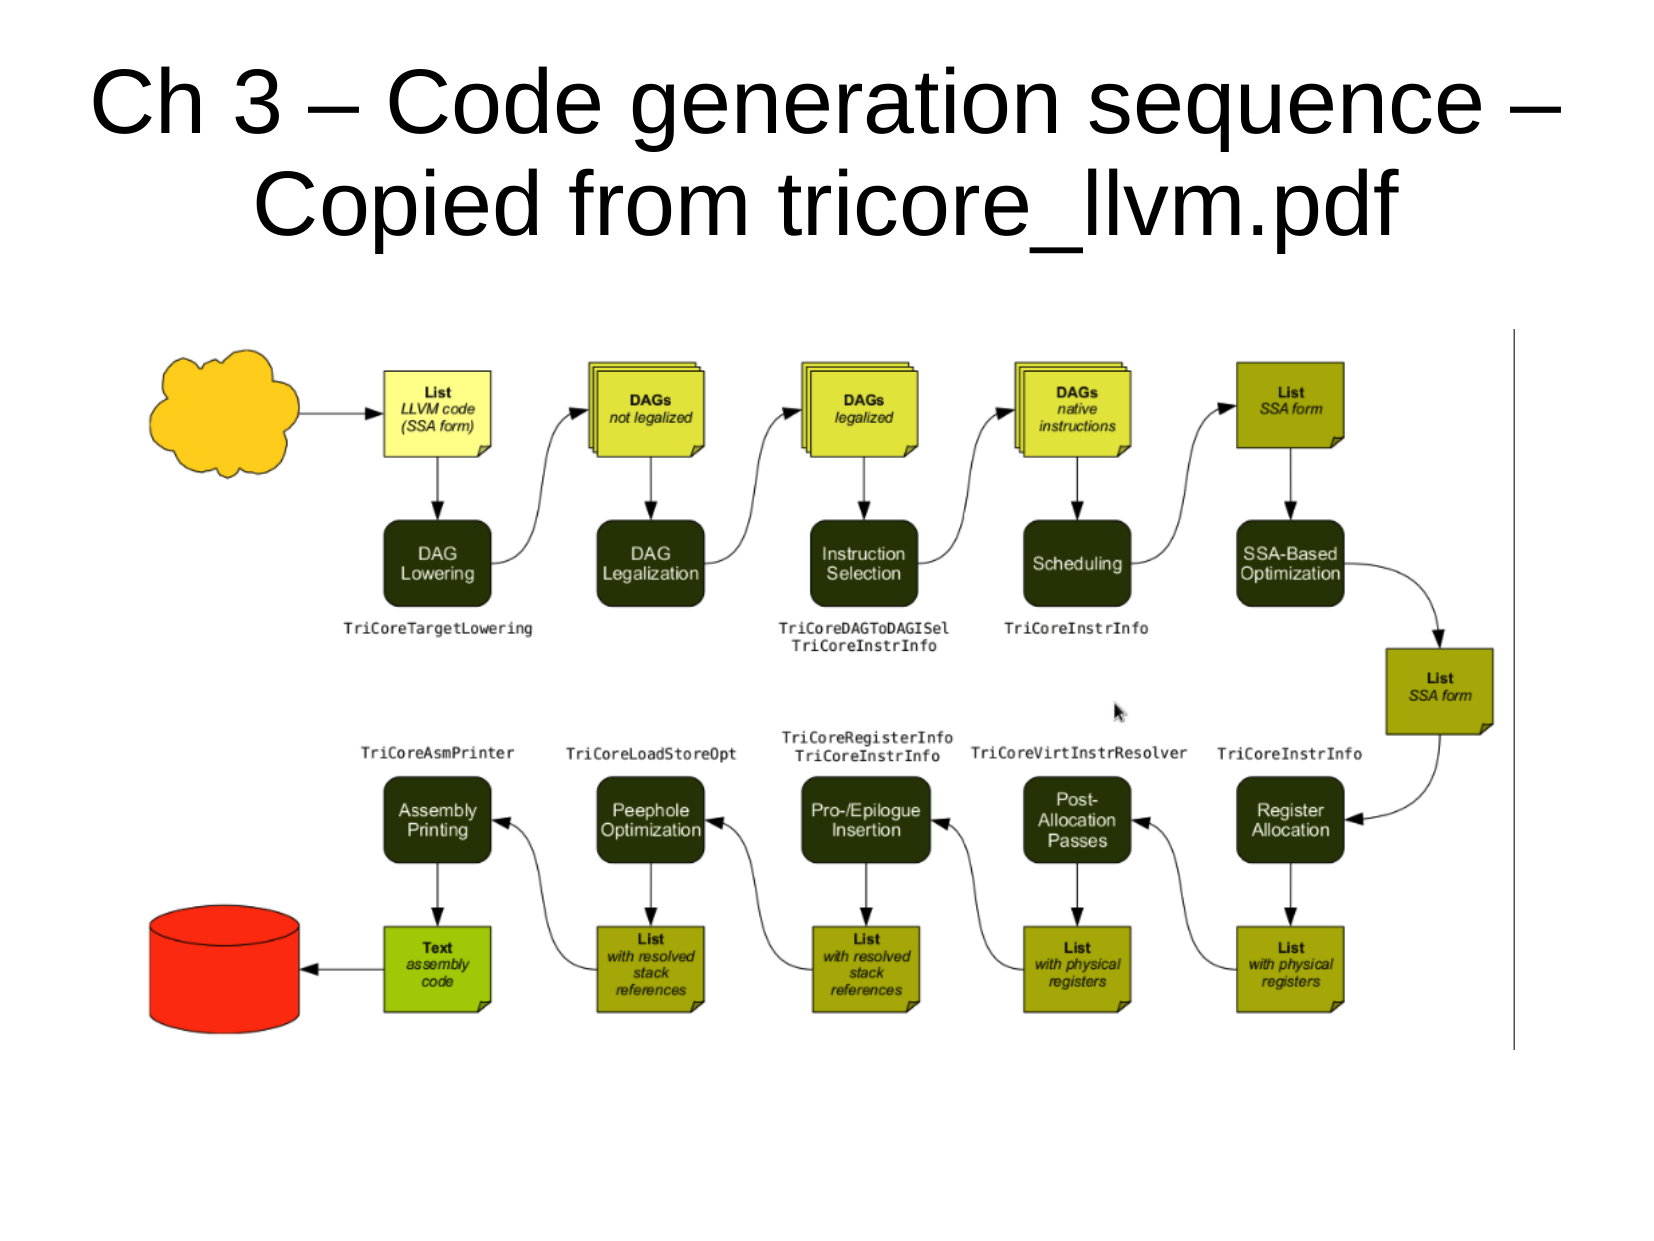

# Ch 3 – Code generation sequence – Copied from tricore_llvm.pdf